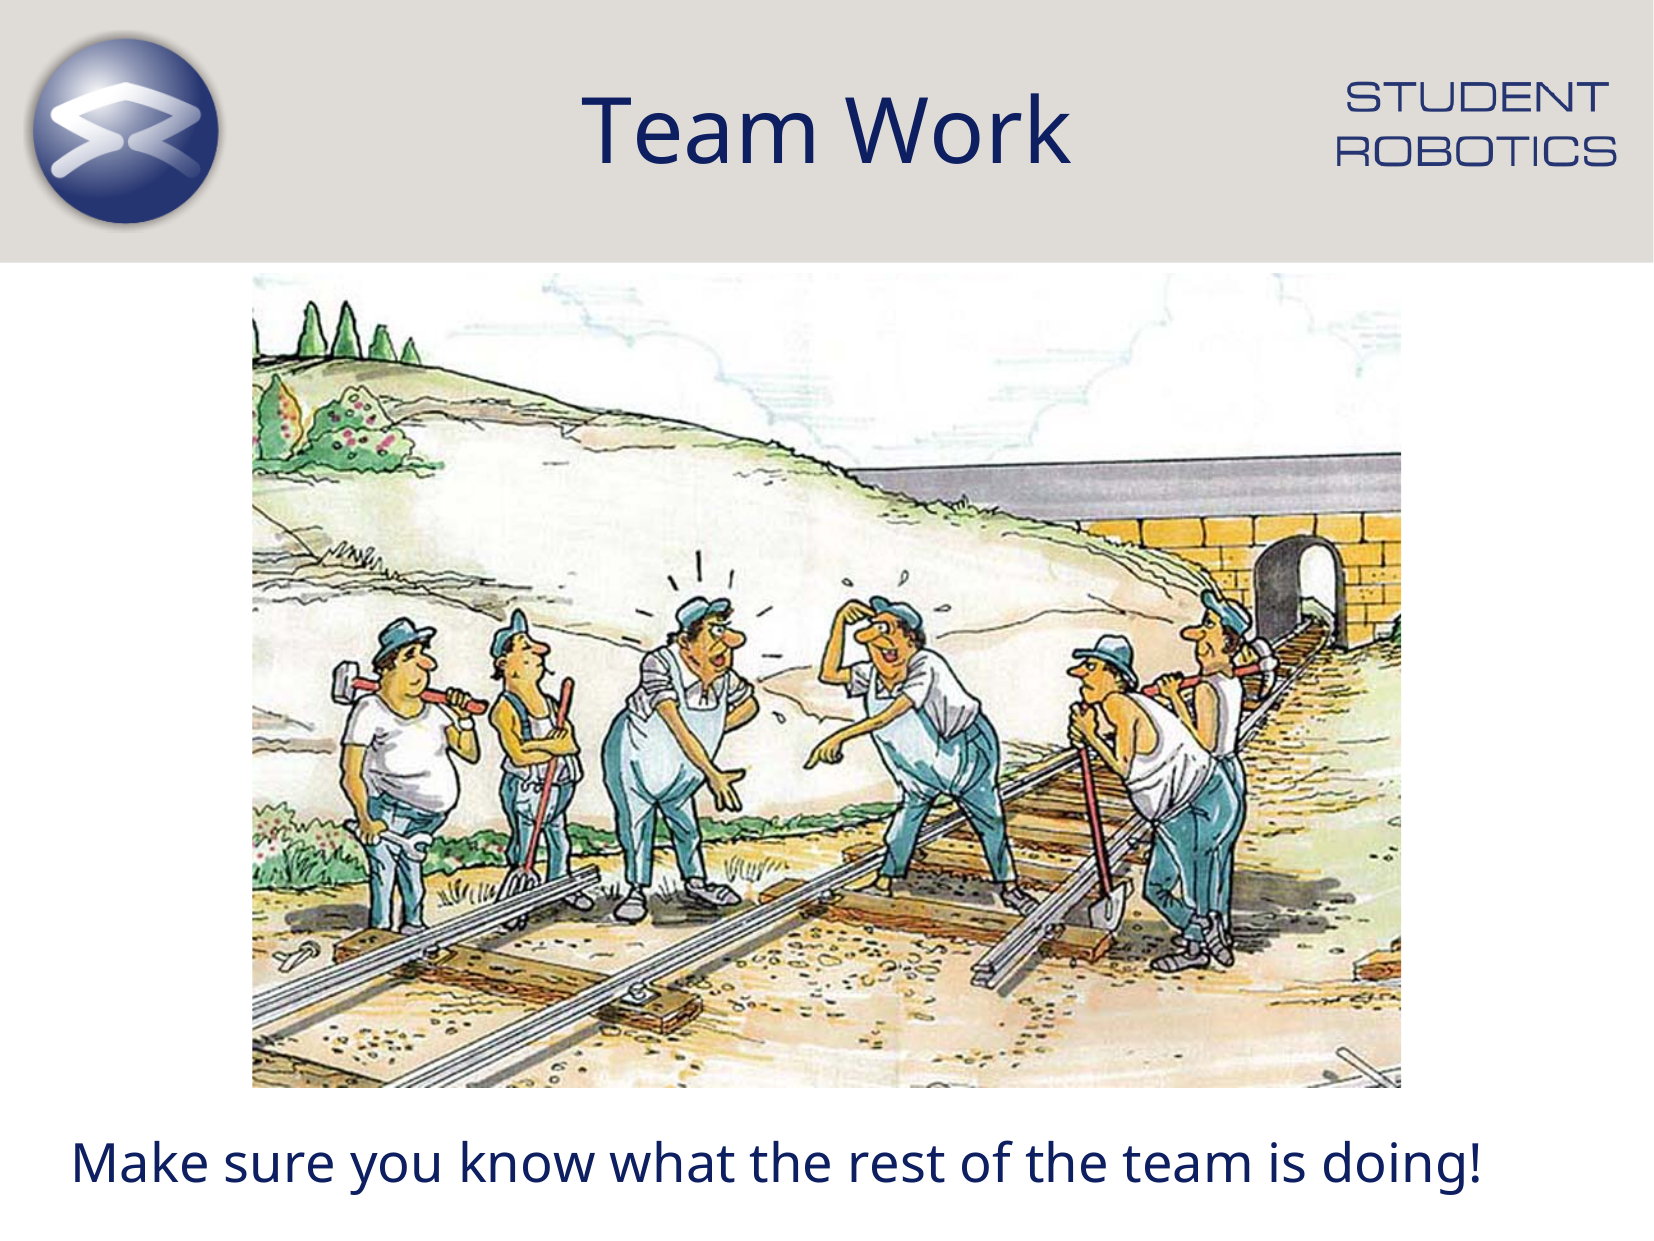

# Team Work
Make sure you know what the rest of the team is doing!